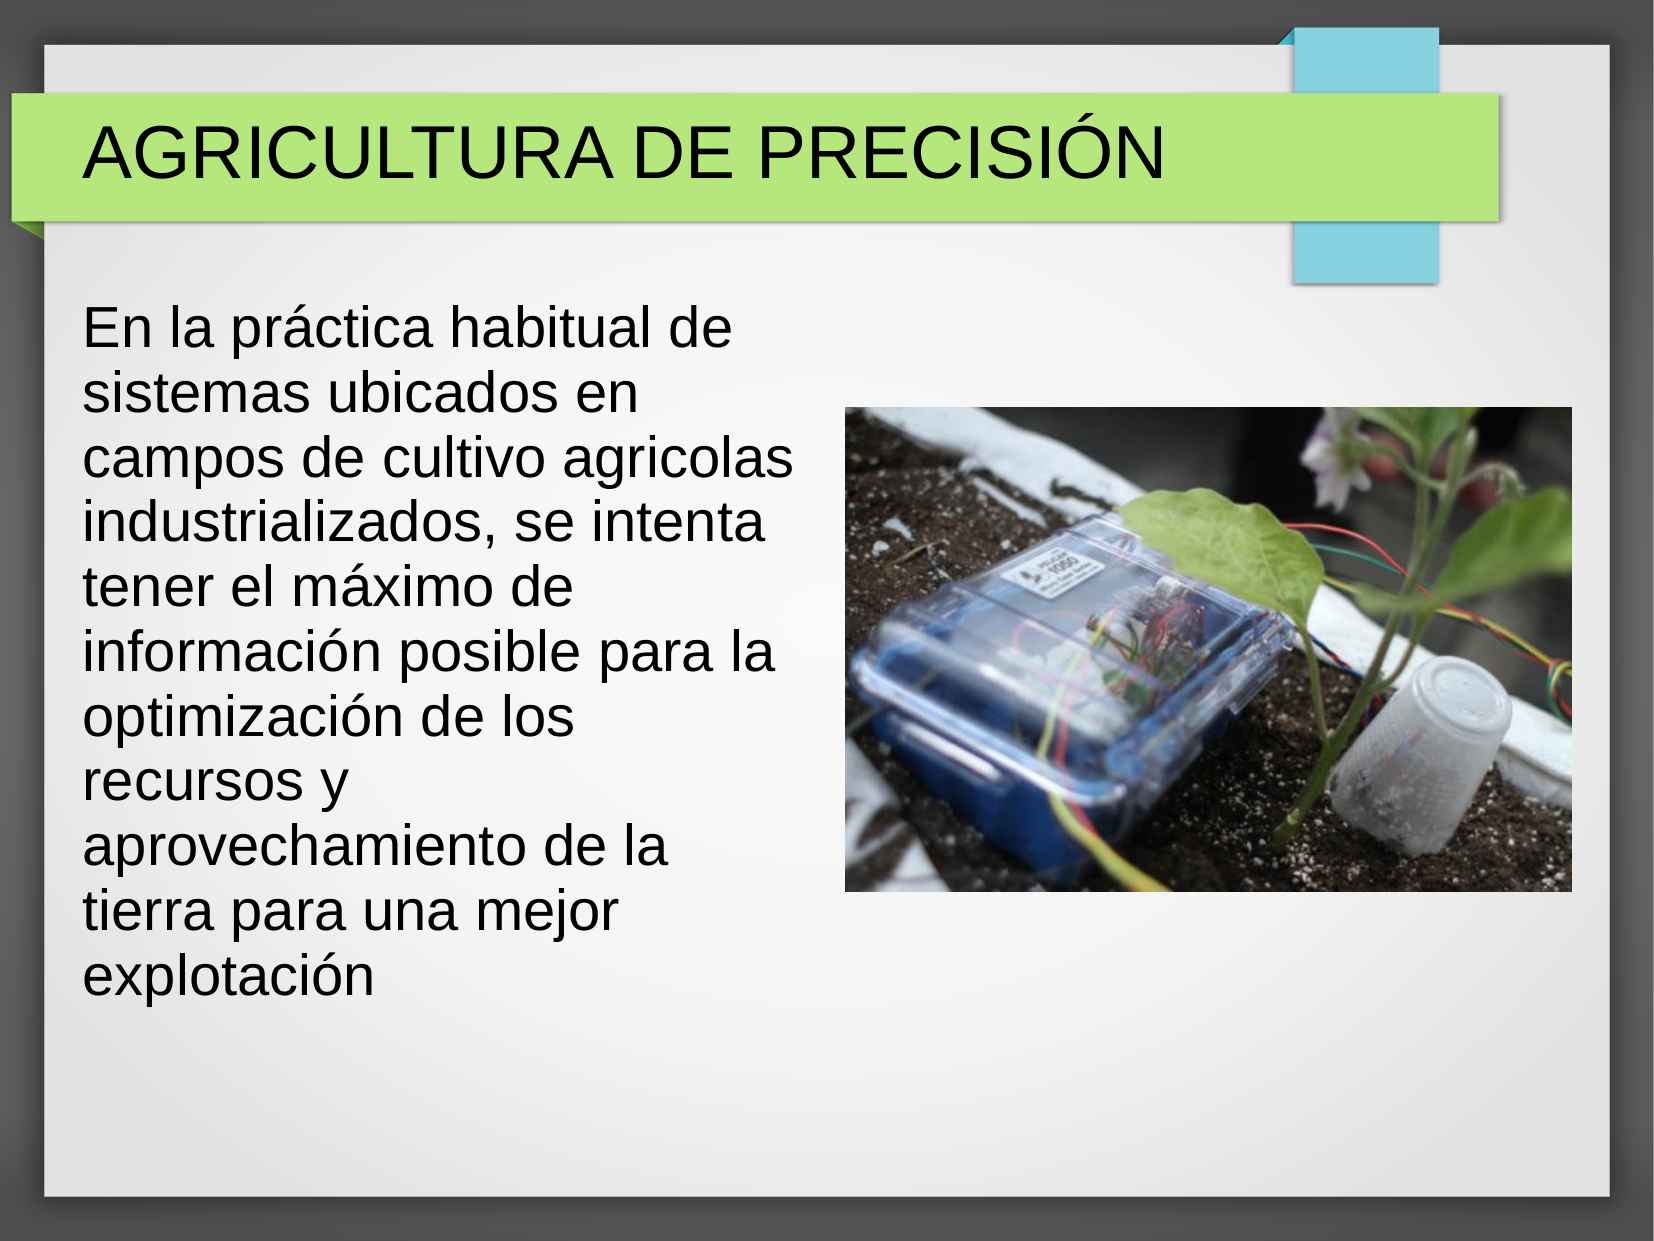

# AGRICULTURA DE PRECISIÓN
En la práctica habitual de sistemas ubicados en campos de cultivo agricolas industrializados, se intenta tener el máximo de información posible para la optimización de los recursos y aprovechamiento de la tierra para una mejor explotación